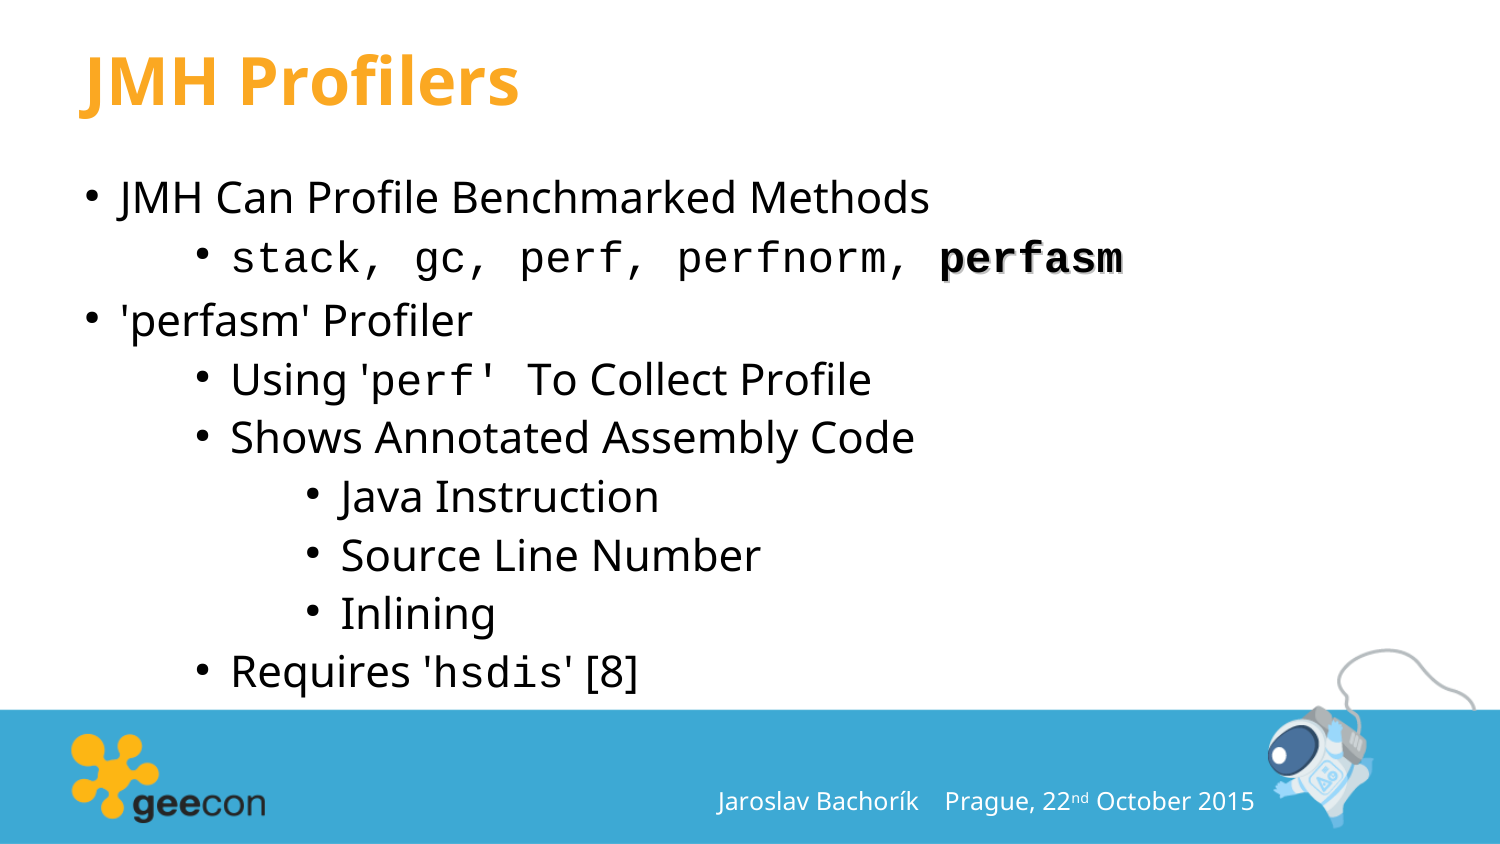

# JMH Profilers
JMH Can Profile Benchmarked Methods
stack, gc, perf, perfnorm, perfasm
'perfasm' Profiler
Using 'perf' To Collect Profile
Shows Annotated Assembly Code
Java Instruction
Source Line Number
Inlining
Requires 'hsdis' [8]
Jaroslav Bachorík Prague, 22nd October 2015